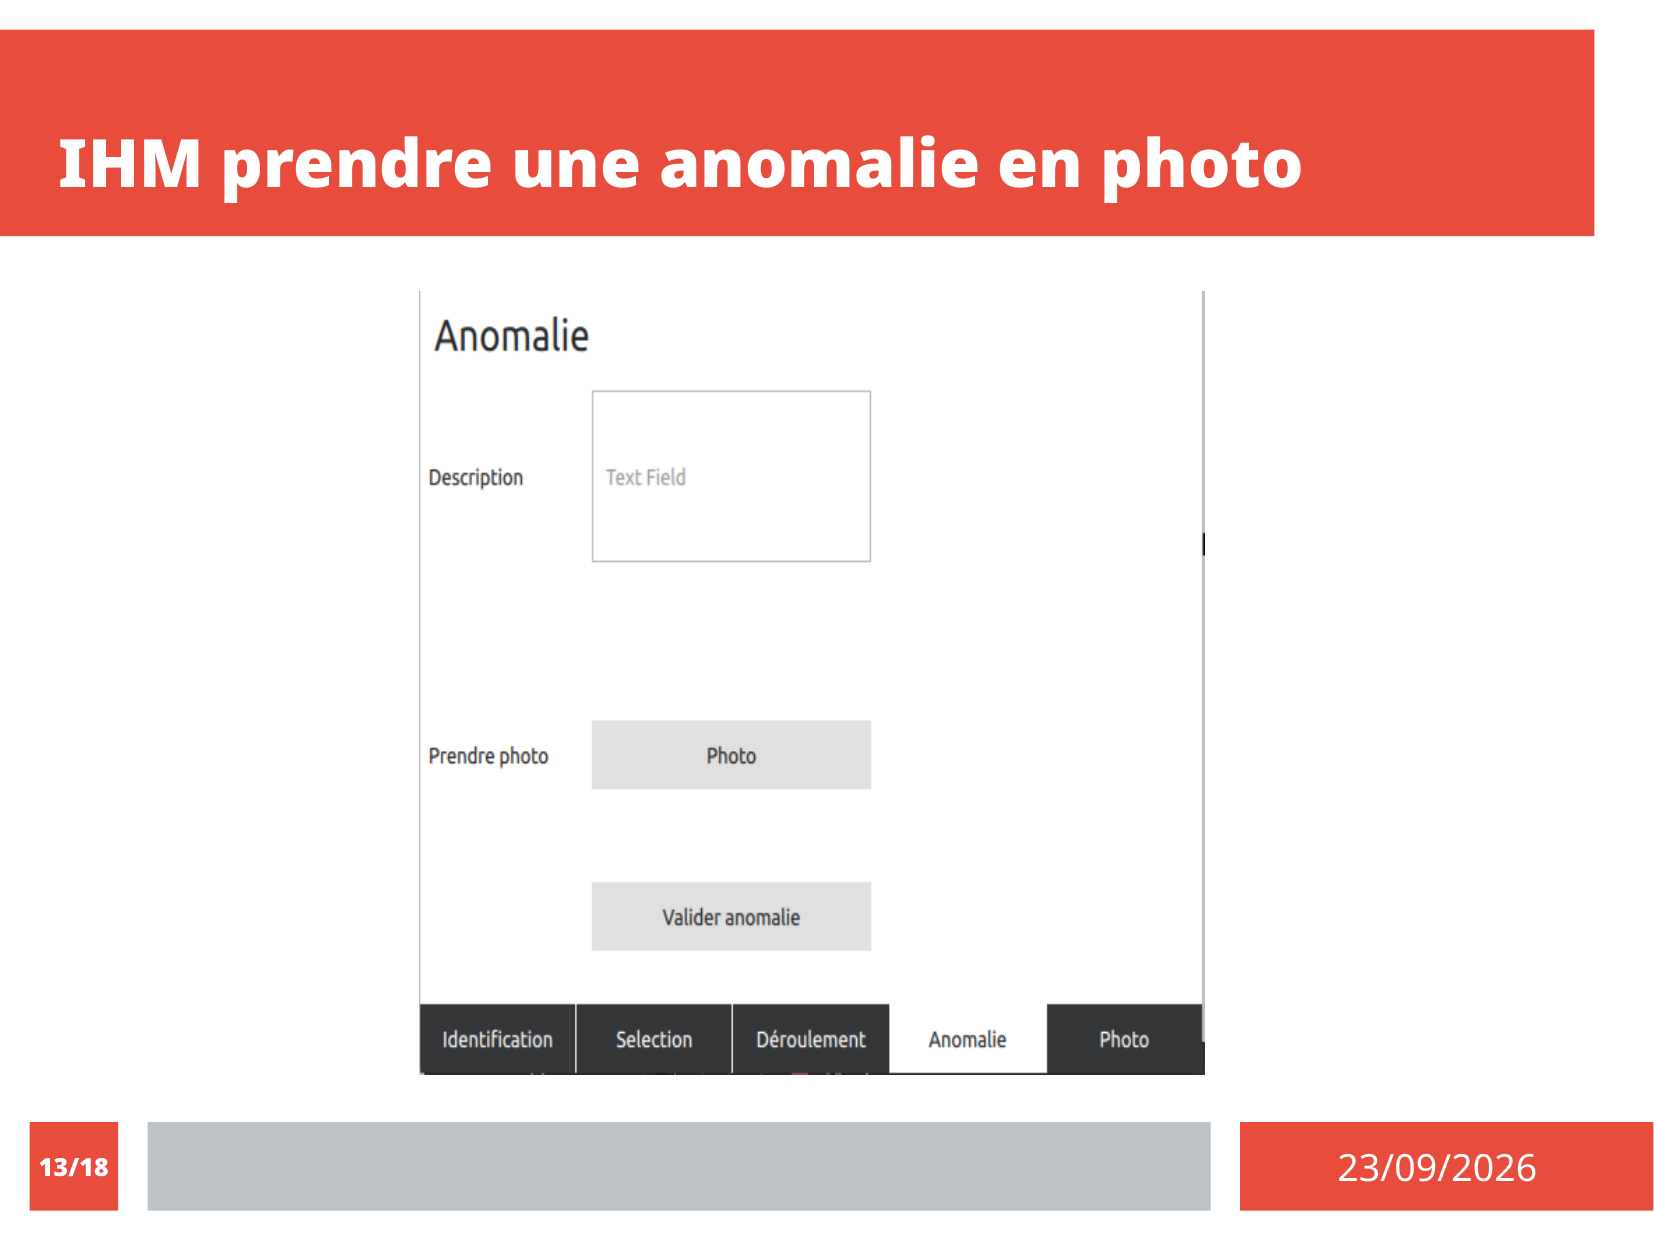

# IHM prendre une anomalie en photo
13